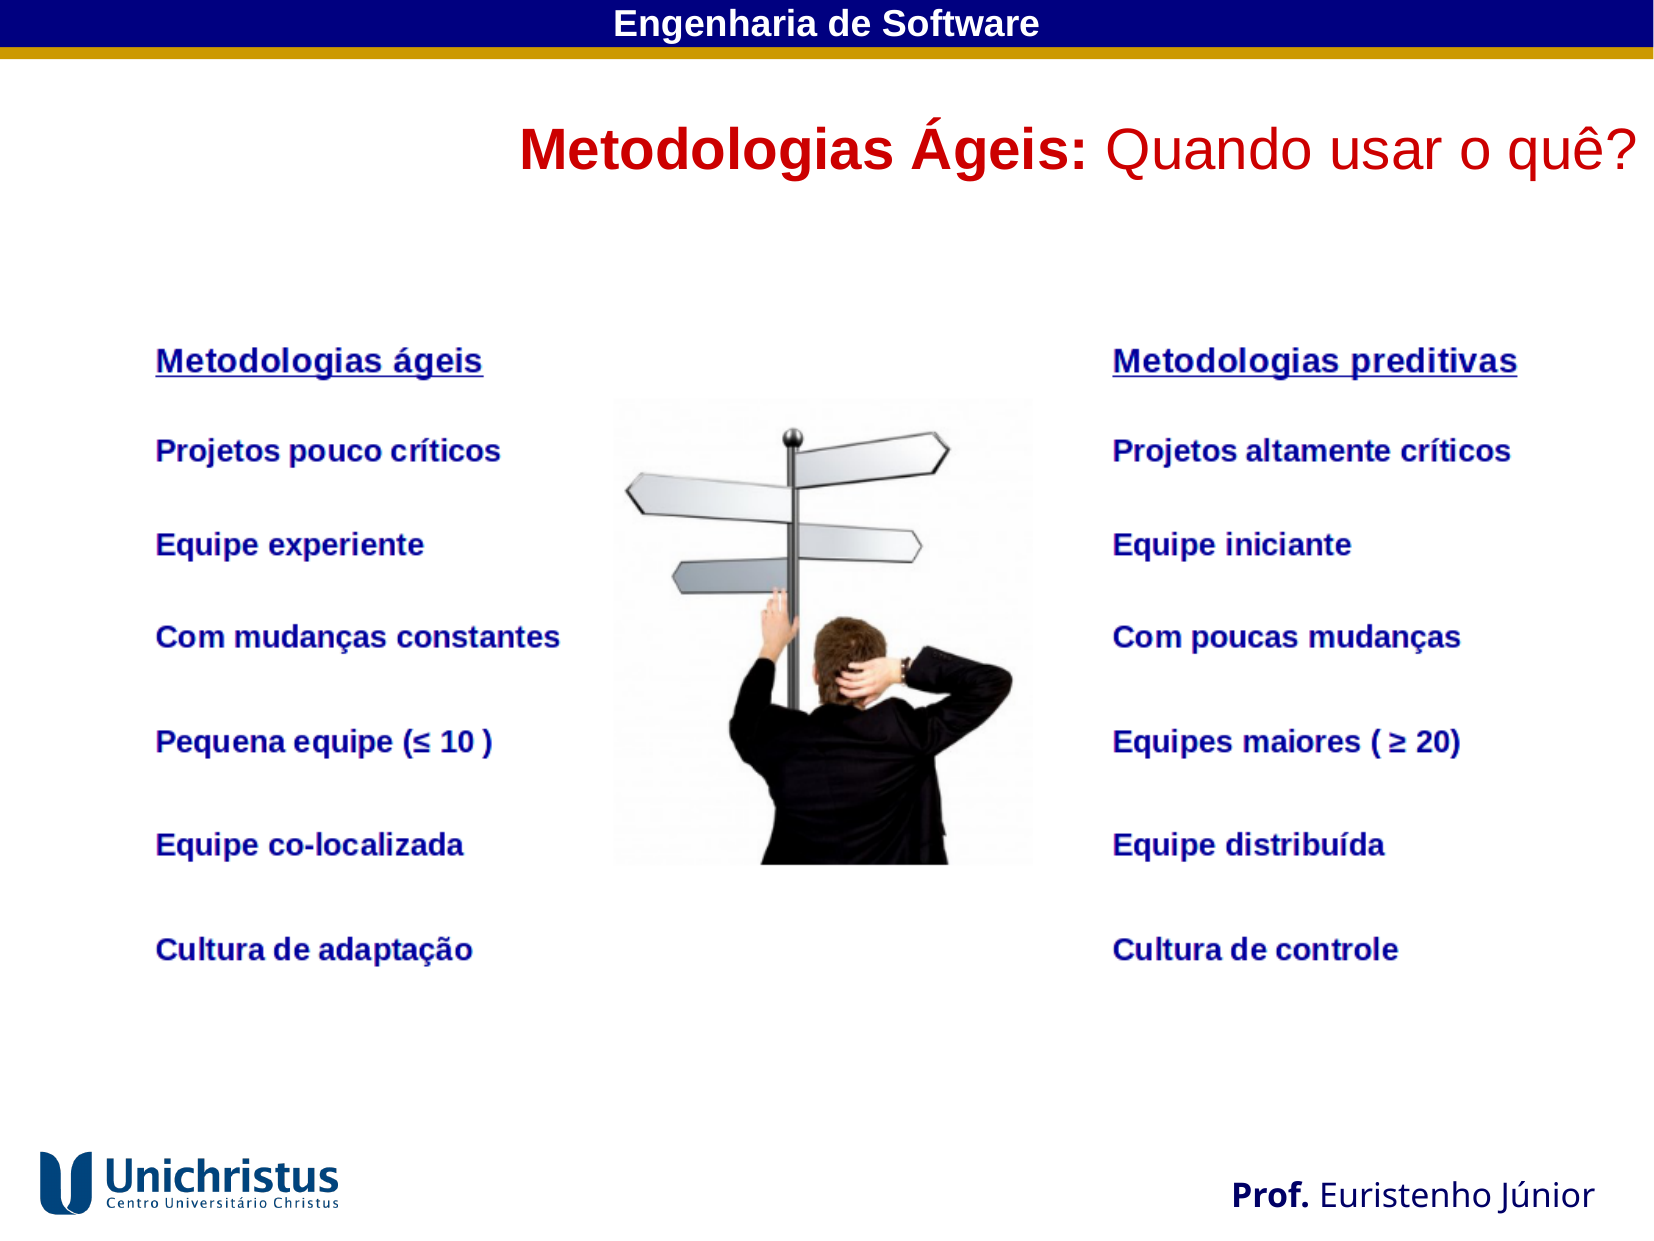

Engenharia de Software
Metodologias Ágeis: Quando usar o quê?
Prof. Euristenho Júnior